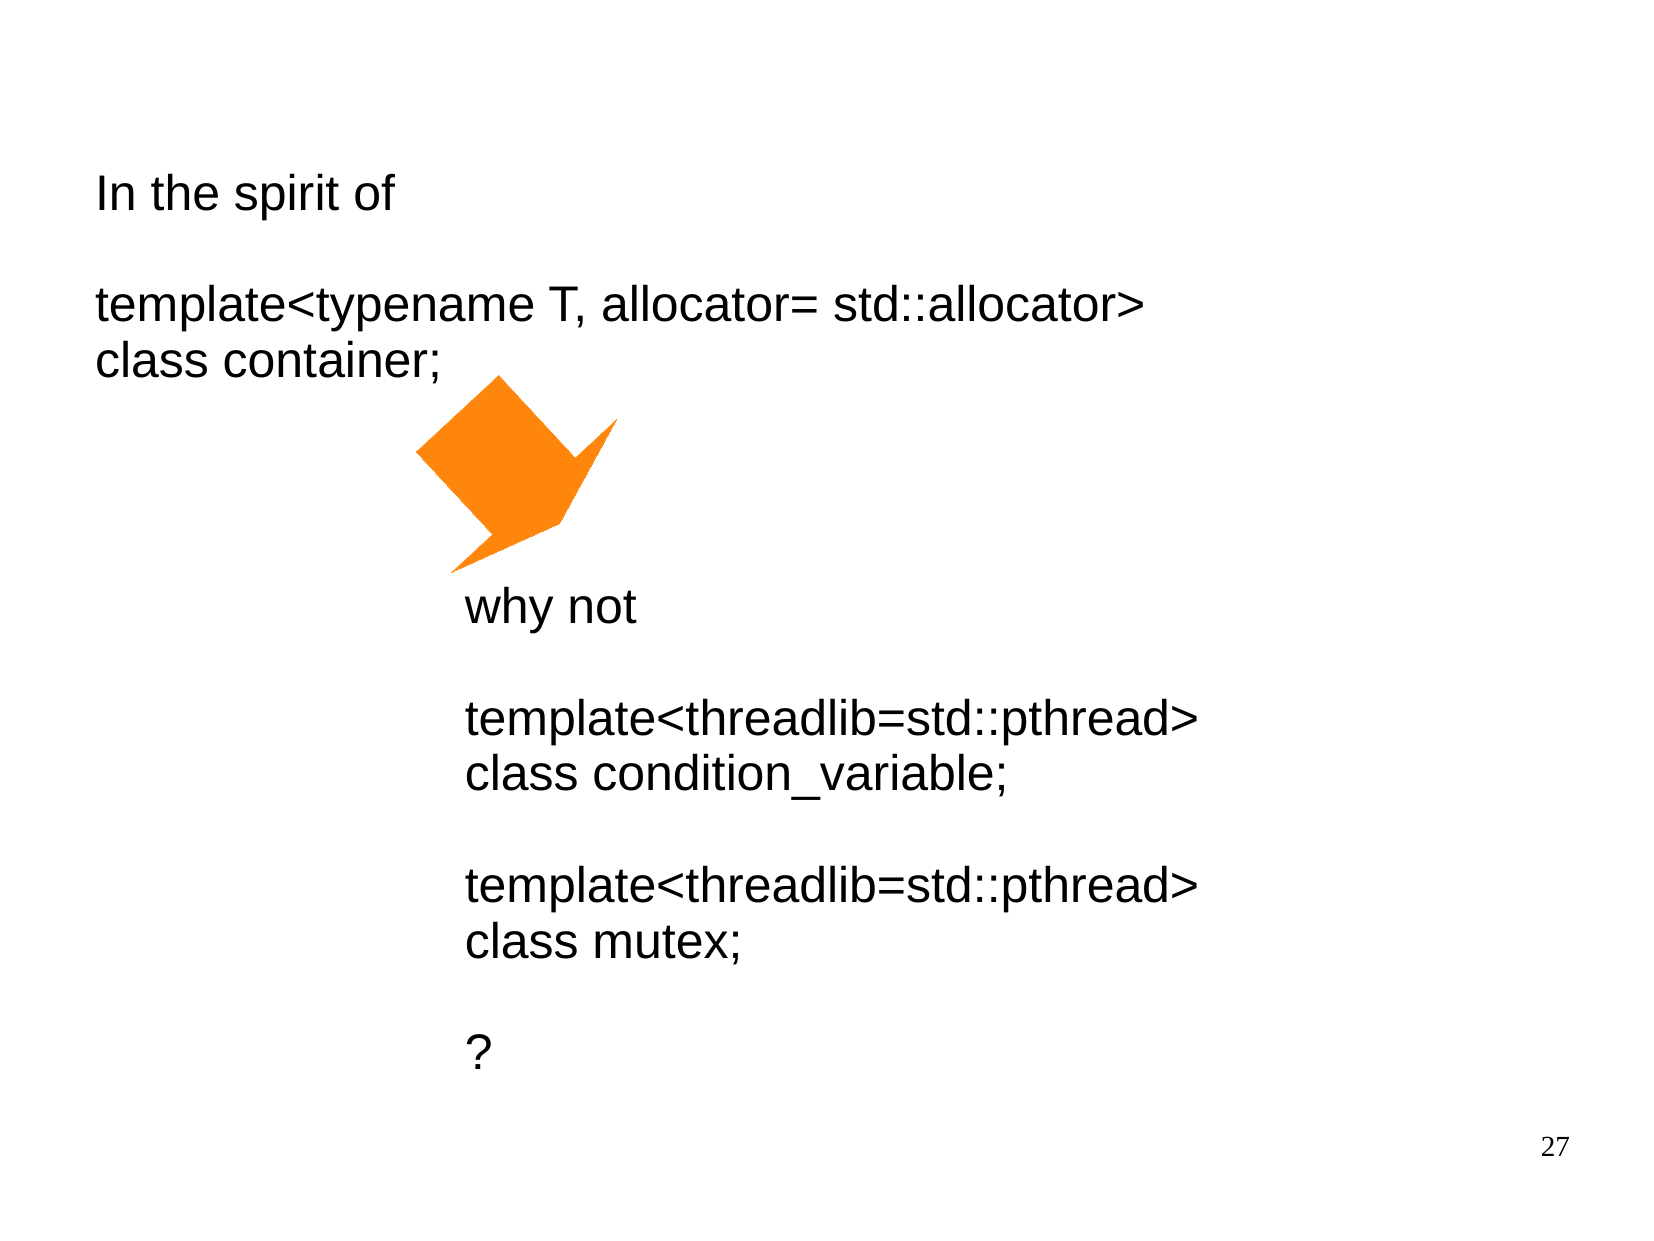

# In the spirit of
template<typename T, allocator= std::allocator>
class container;
why not
template<threadlib=std::pthread>
class condition_variable;
template<threadlib=std::pthread>
class mutex;
?
27